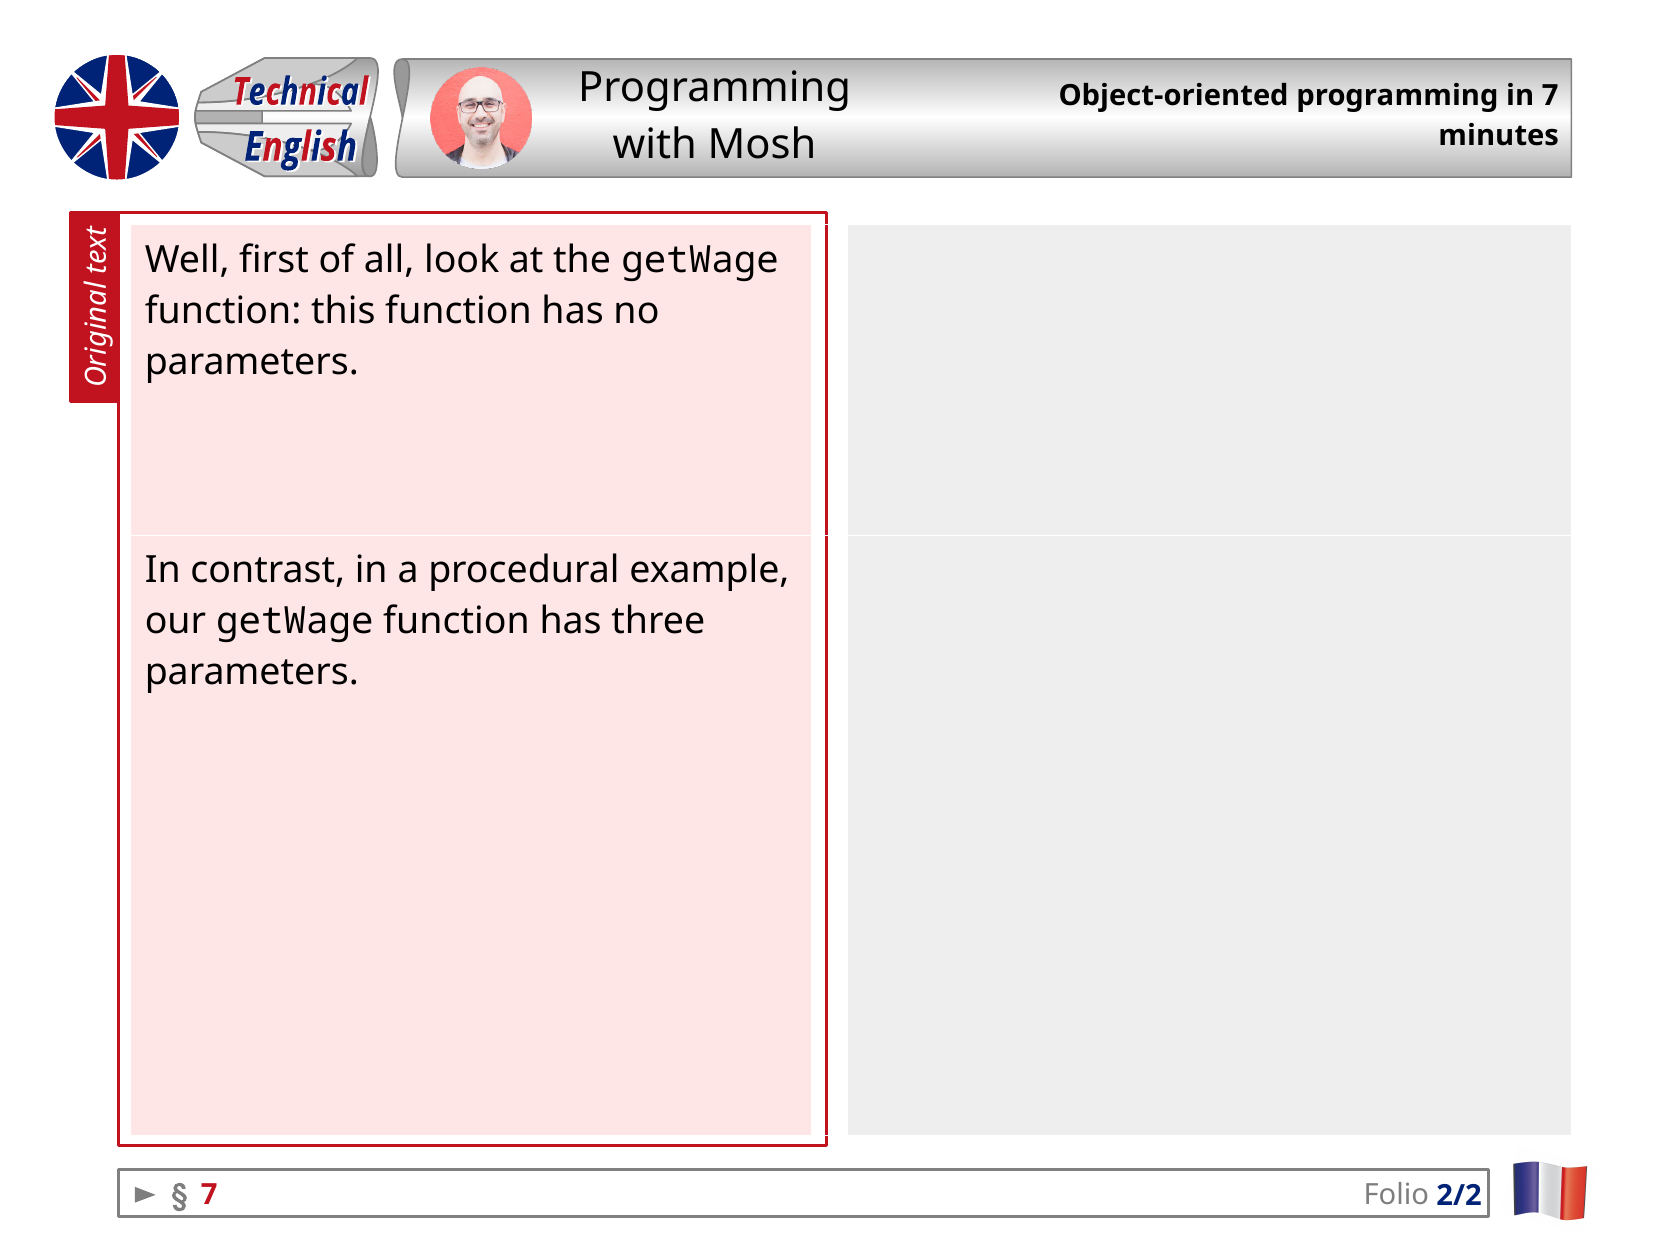

#
| Well, first of all, look at the getWage function: this function has no parameters. | | |
| --- | --- | --- |
| In contrast, in a procedural example, our getWage function has three parameters. | | |
7
2/2